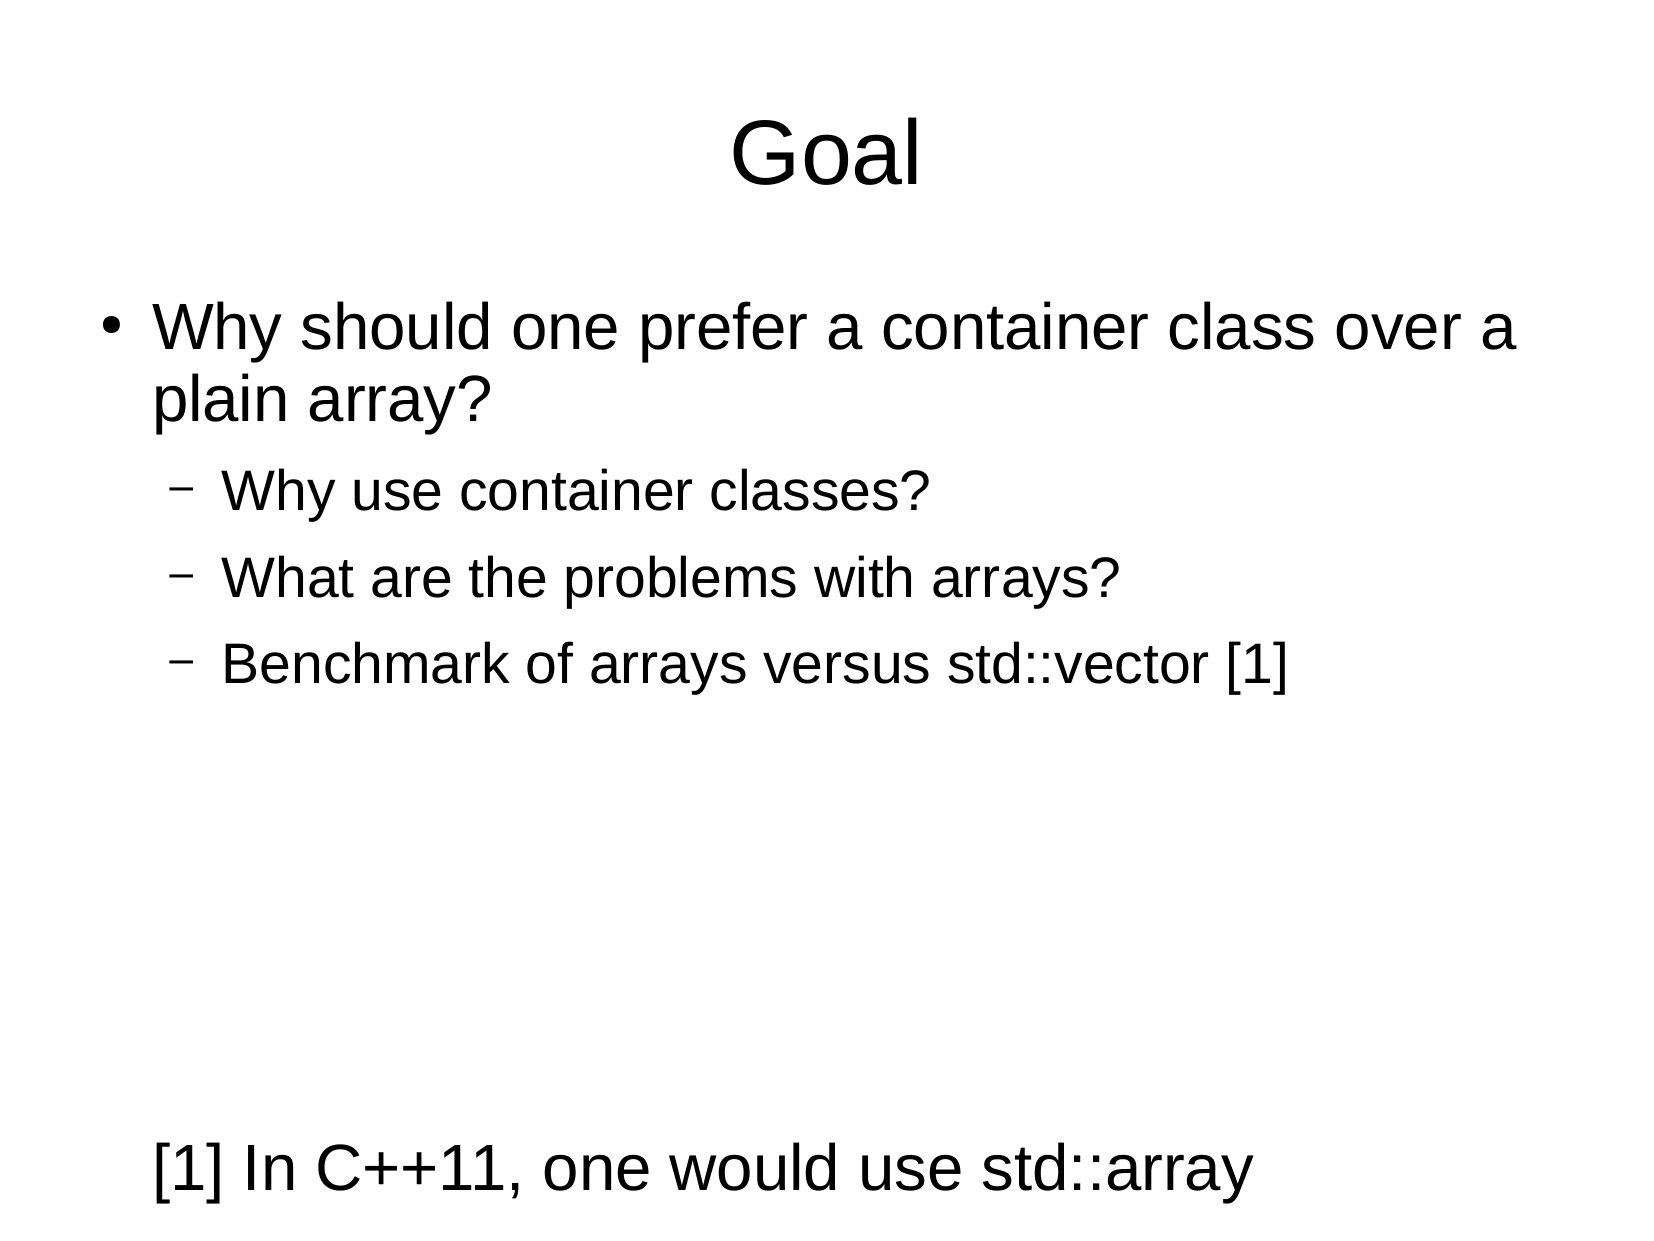

# Goal
Why should one prefer a container class over a plain array?
Why use container classes?
What are the problems with arrays?
Benchmark of arrays versus std::vector [1]
[1] In C++11, one would use std::array